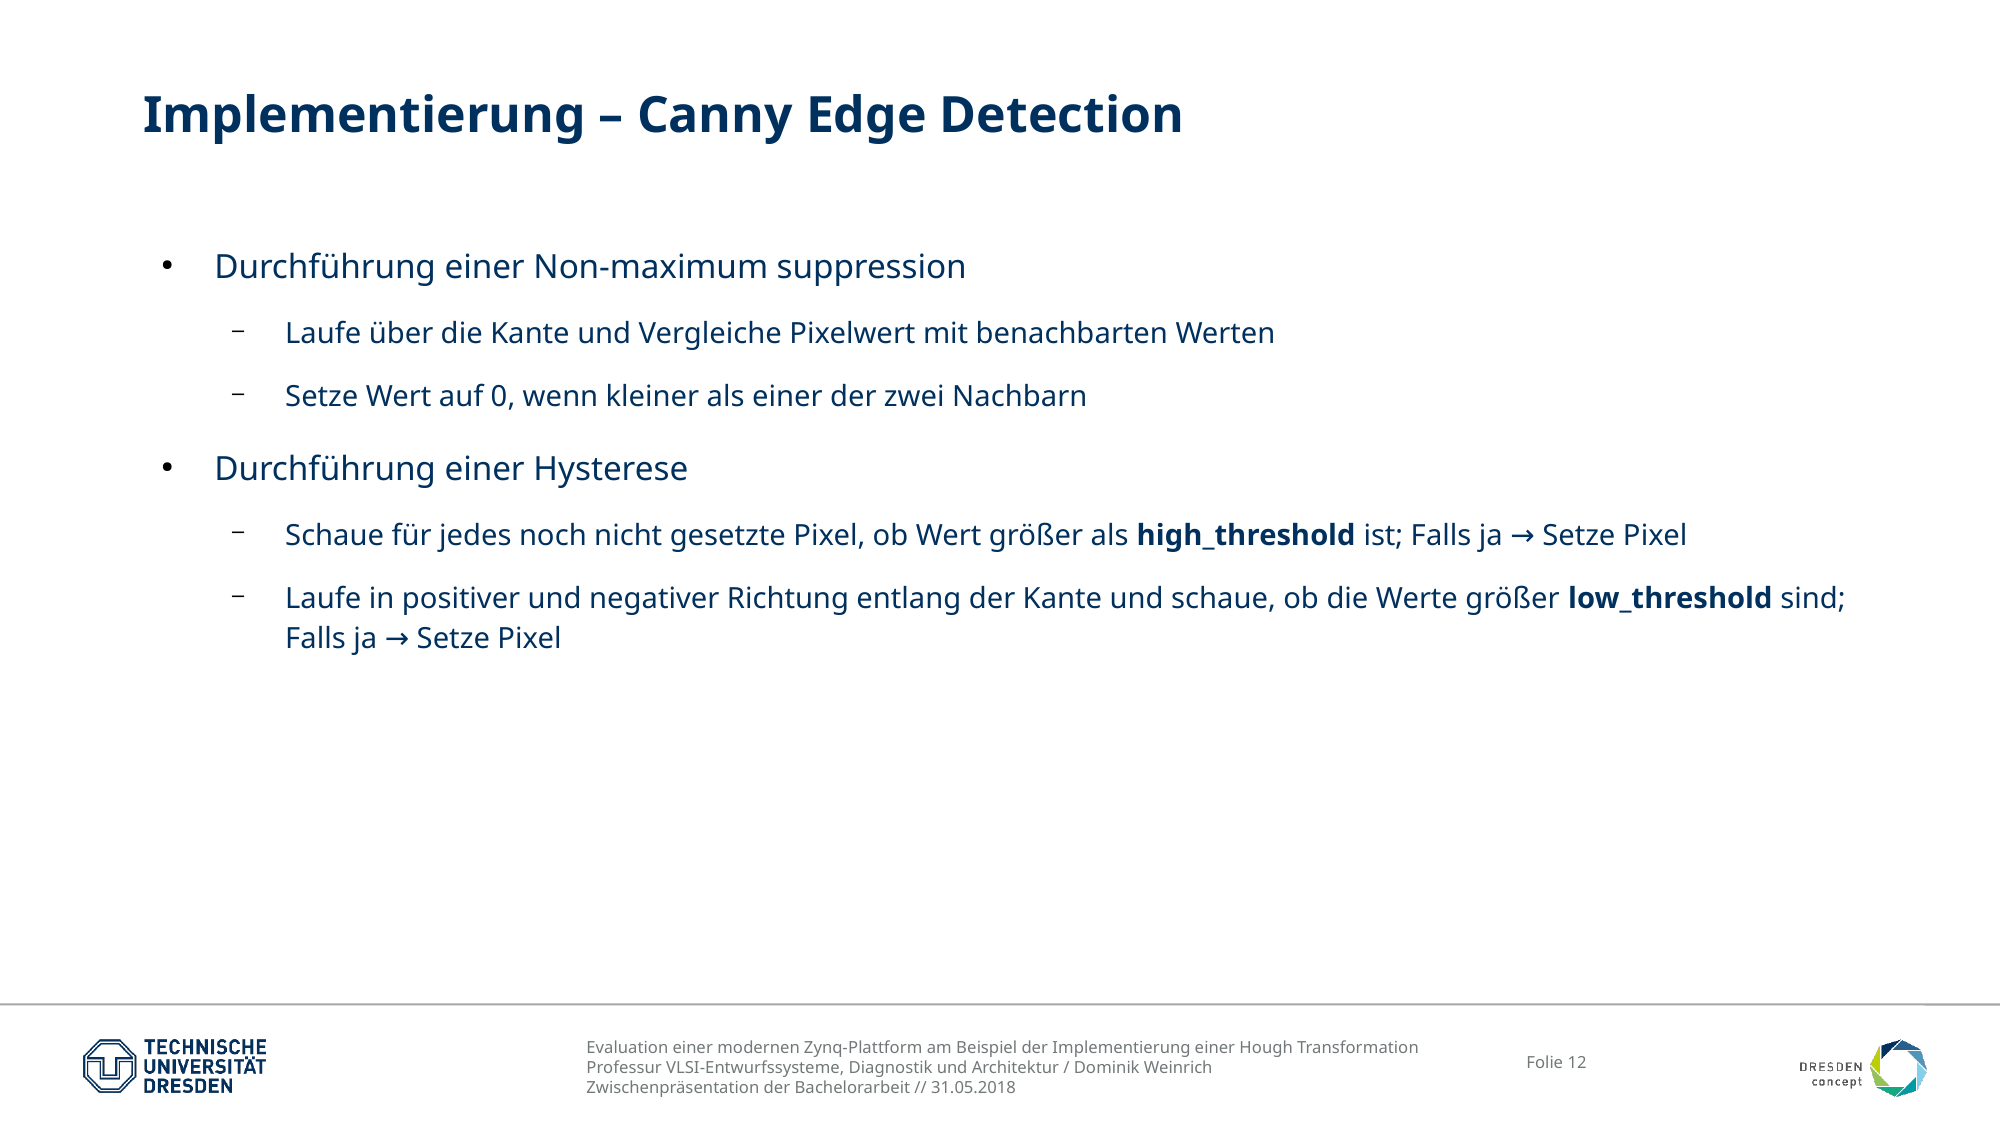

# Implementierung – Canny Edge Detection
Durchführung einer Non-maximum suppression
Laufe über die Kante und Vergleiche Pixelwert mit benachbarten Werten
Setze Wert auf 0, wenn kleiner als einer der zwei Nachbarn
Durchführung einer Hysterese
Schaue für jedes noch nicht gesetzte Pixel, ob Wert größer als high_threshold ist; Falls ja → Setze Pixel
Laufe in positiver und negativer Richtung entlang der Kante und schaue, ob die Werte größer low_threshold sind; Falls ja → Setze Pixel